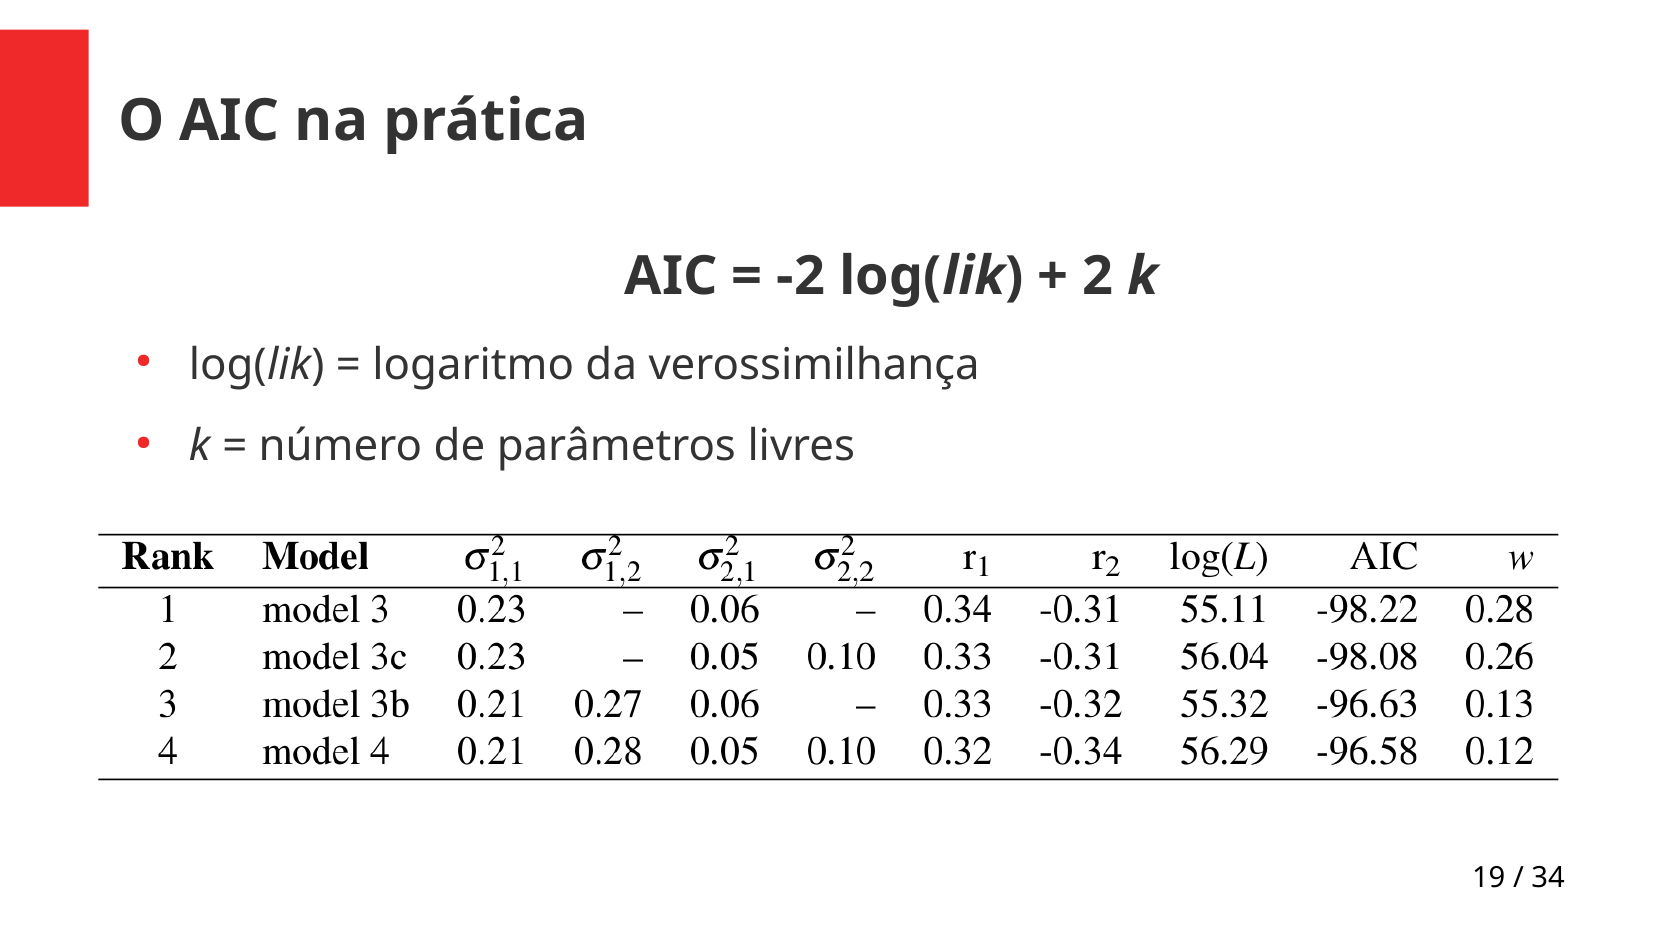

# O AIC na prática
AIC = -2 log(lik) + 2 k
log(lik) = logaritmo da verossimilhança
k = número de parâmetros livres
19